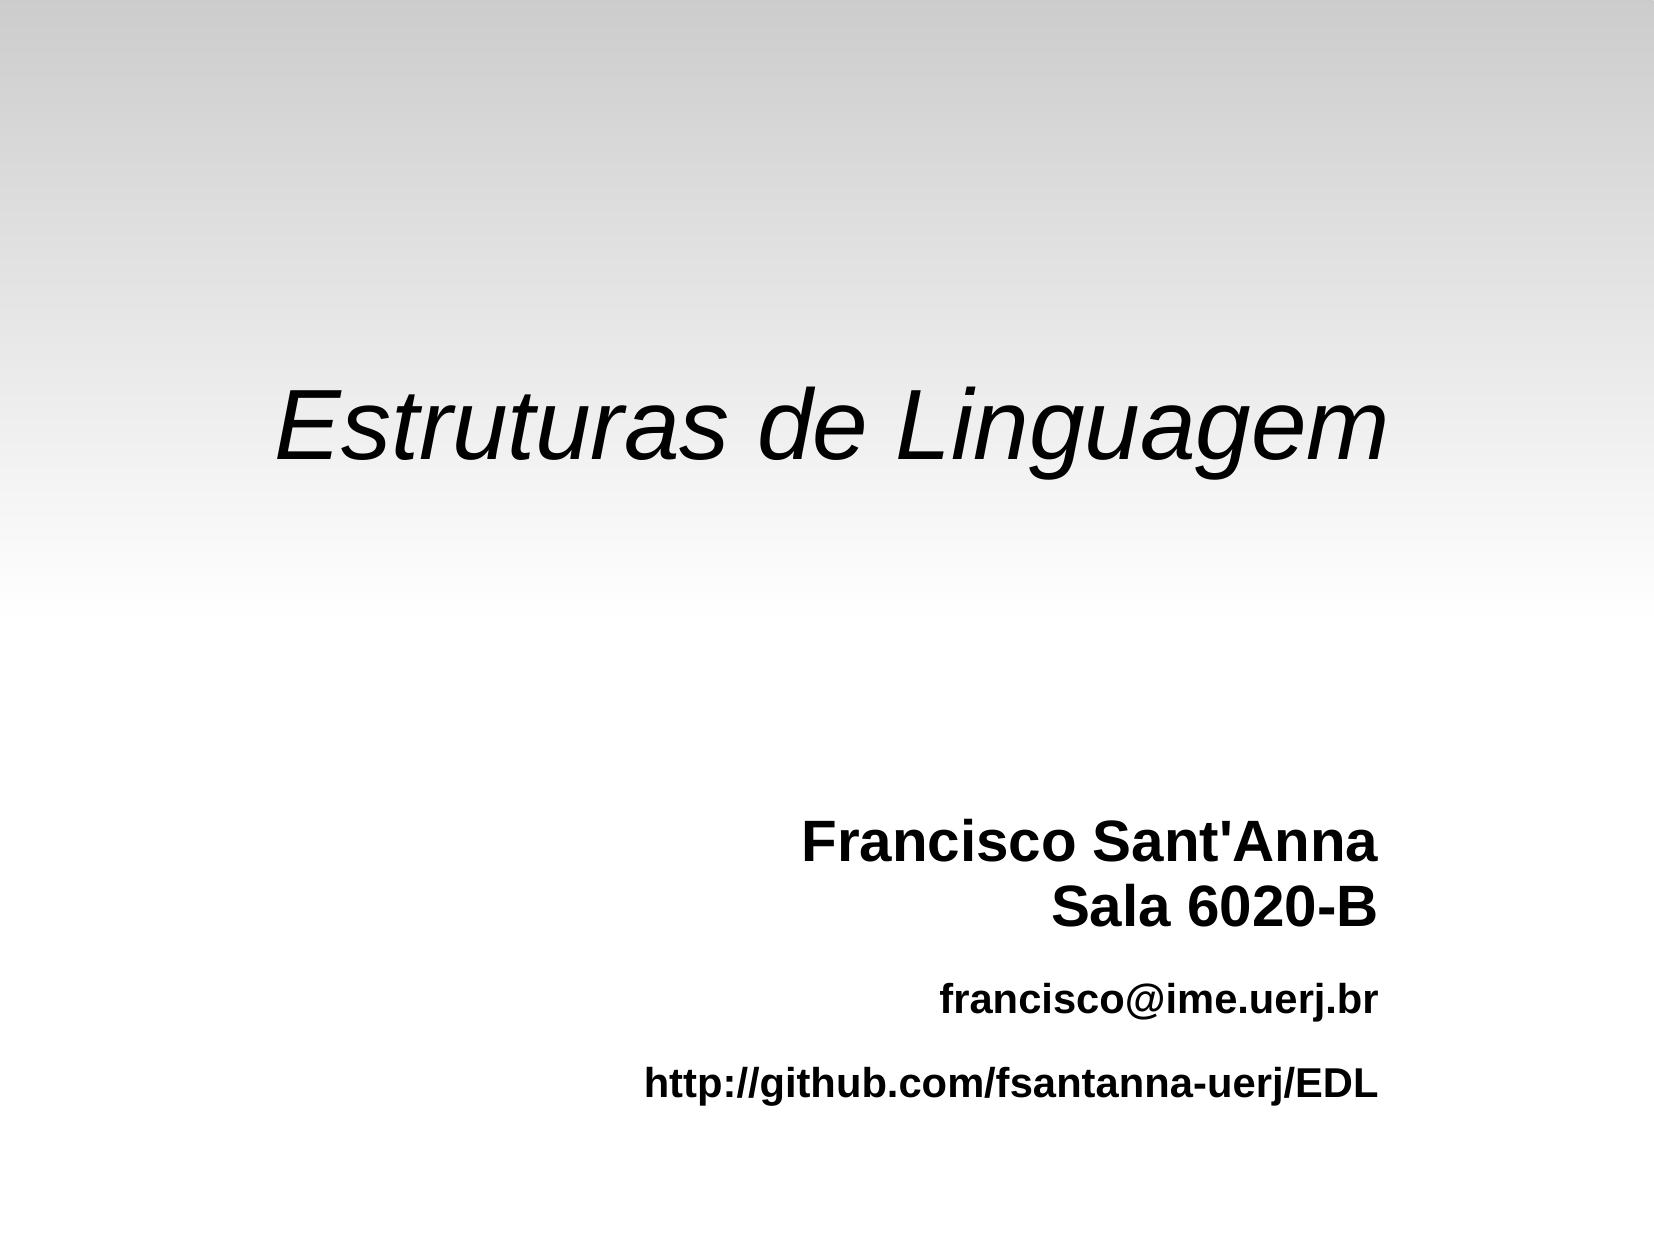

# Estruturas de Linguagem
Francisco Sant'Anna
Sala 6020-B
francisco@ime.uerj.br
http://github.com/fsantanna-uerj/EDL